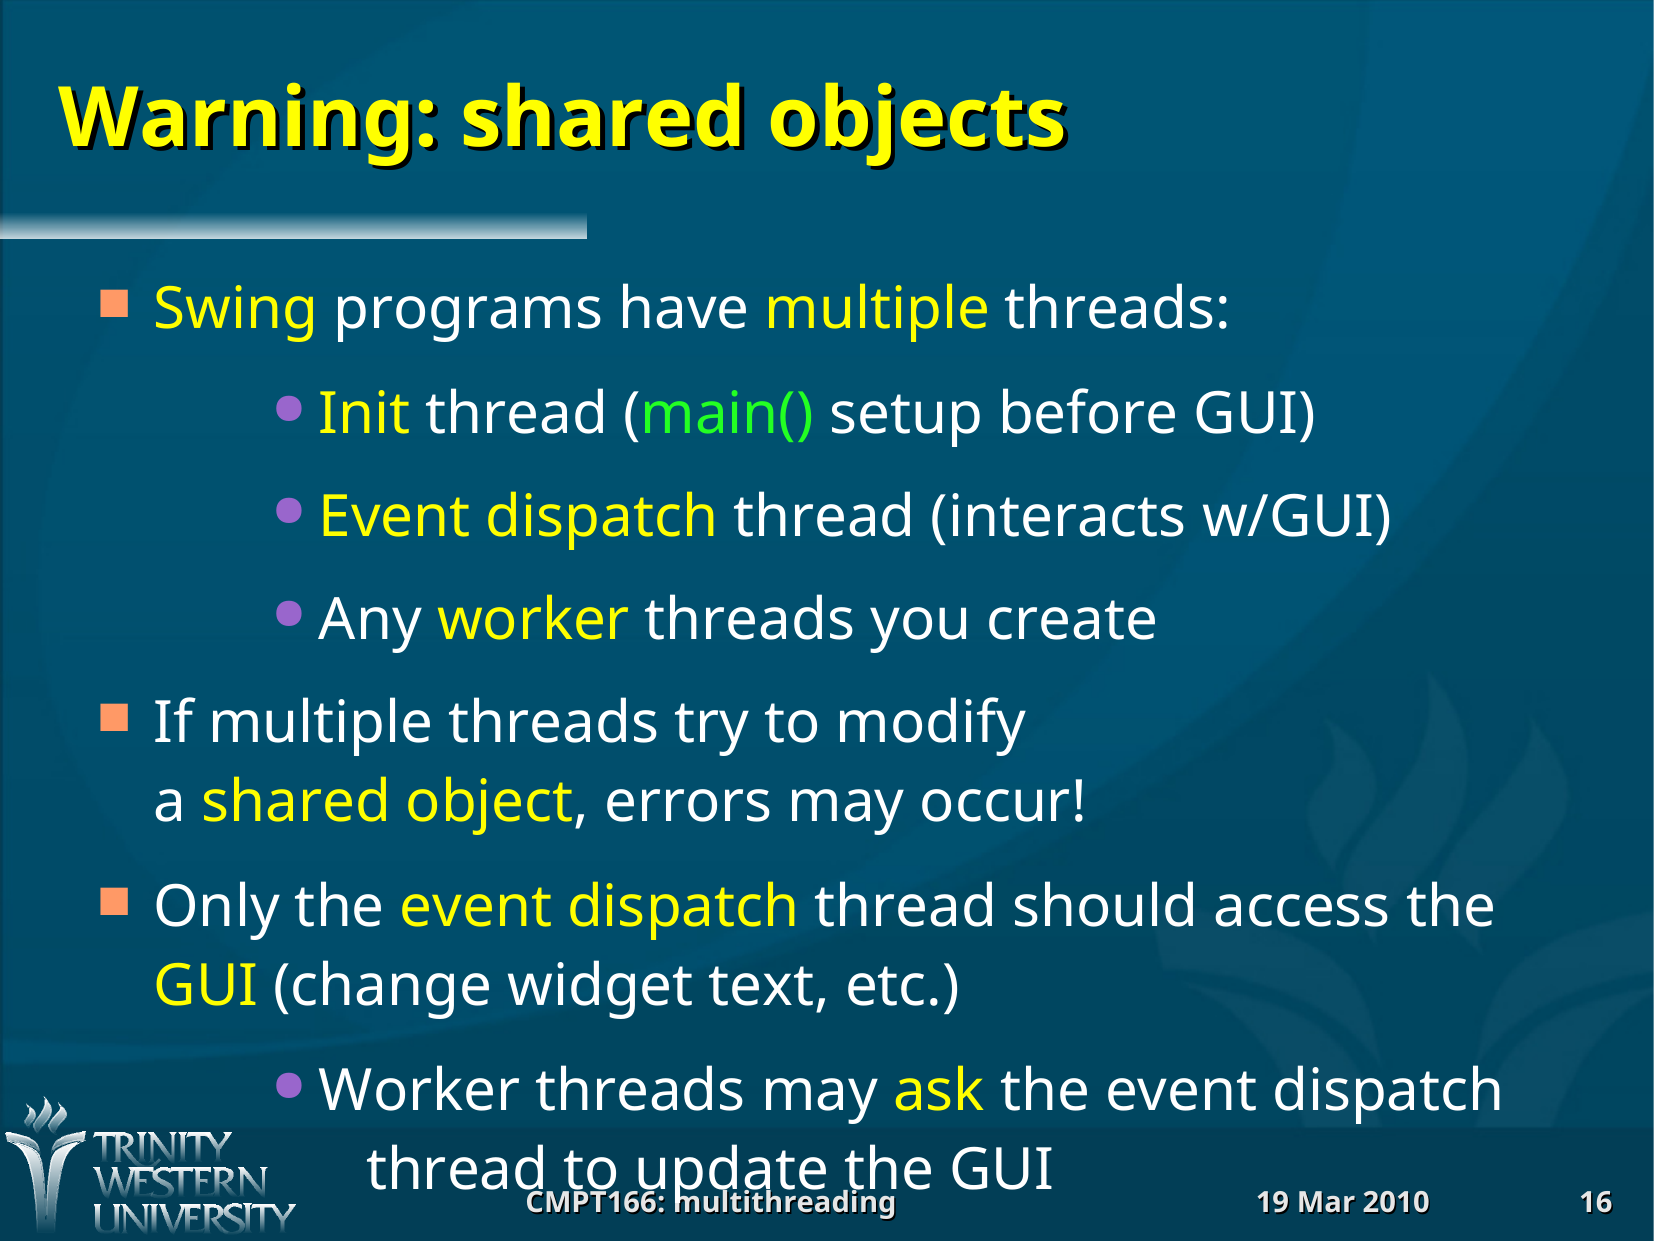

# Warning: shared objects
Swing programs have multiple threads:
Init thread (main() setup before GUI)
Event dispatch thread (interacts w/GUI)
Any worker threads you create
If multiple threads try to modify
a shared object, errors may occur!
Only the event dispatch thread should access the GUI (change widget text, etc.)
Worker threads may ask the event dispatch thread to update the GUI
More details in Swing tutorial: concurrency
CMPT166: multithreading
19 Mar 2010
16